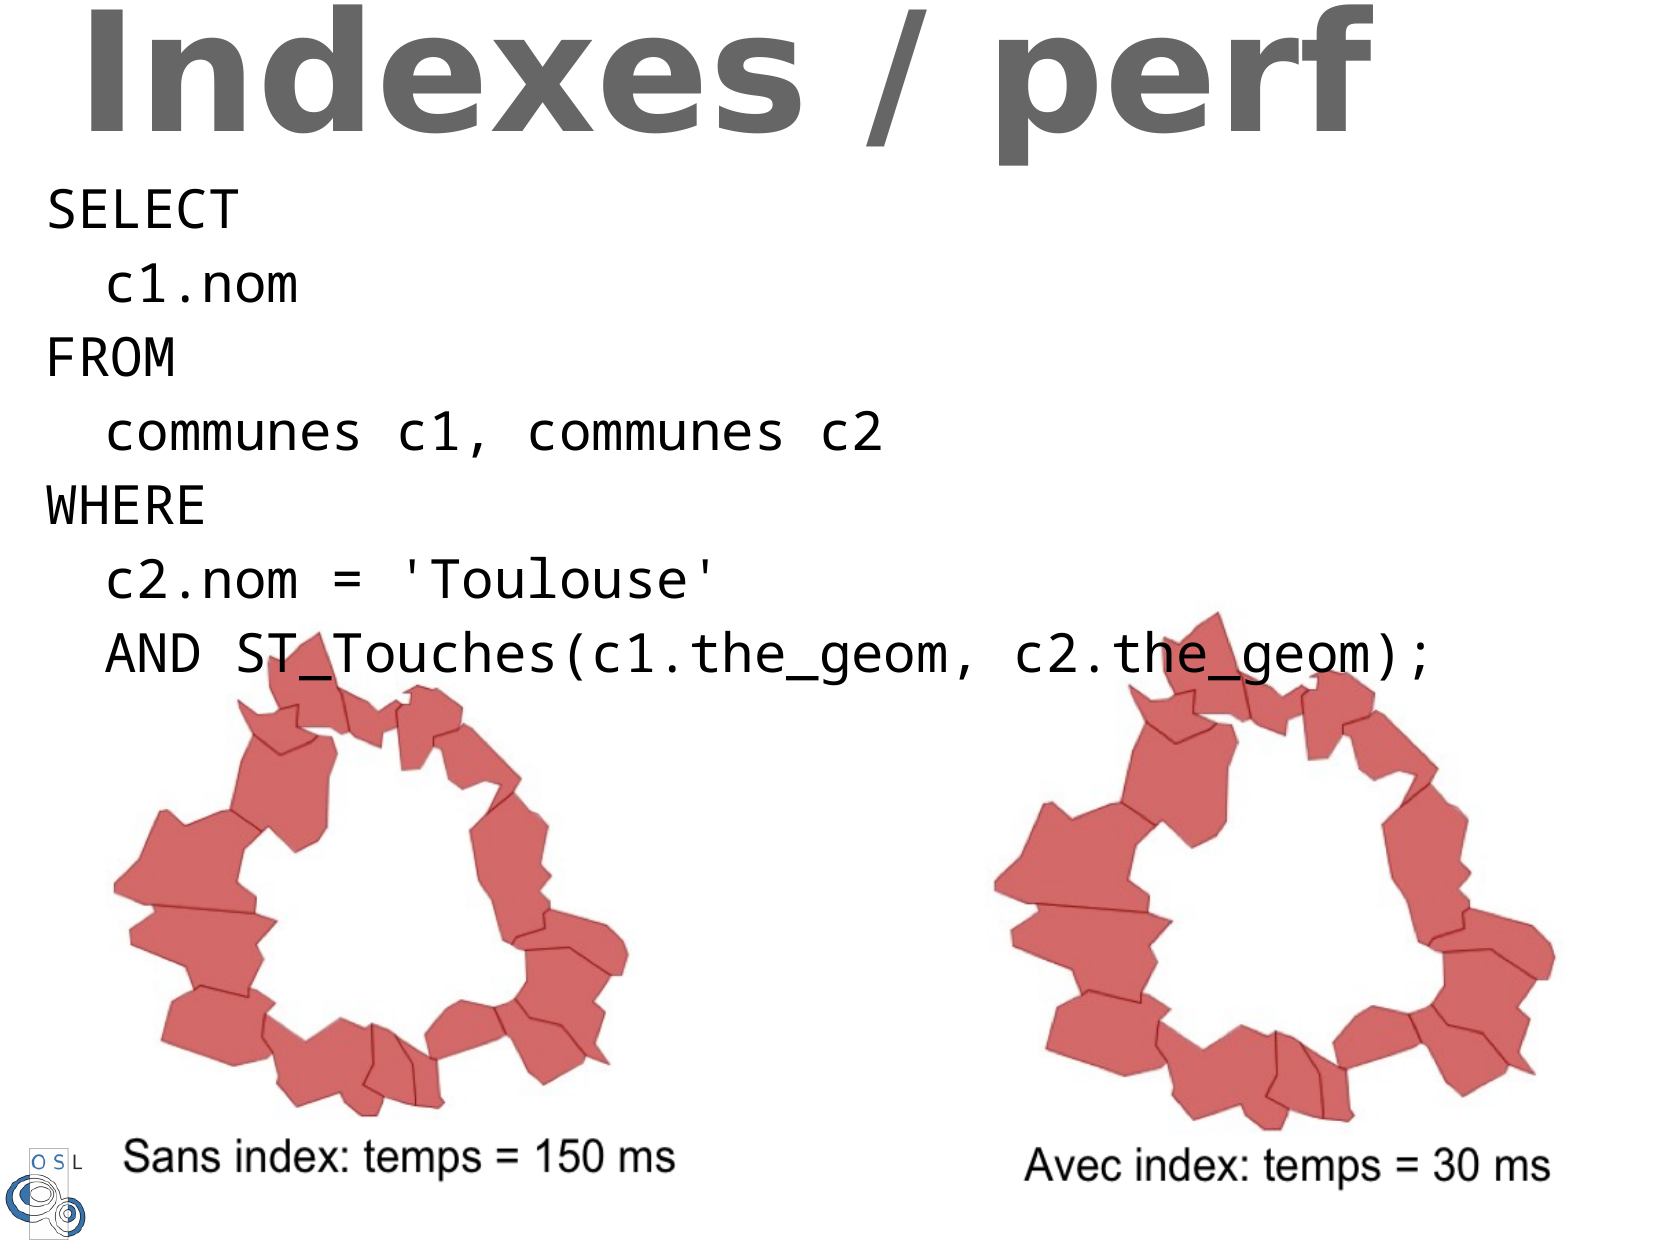

# Indexes / perf
SELECT
	c1.nom
FROM
	communes c1, communes c2
WHERE
	c2.nom = 'Toulouse'
	AND ST_Touches(c1.the_geom, c2.the_geom);